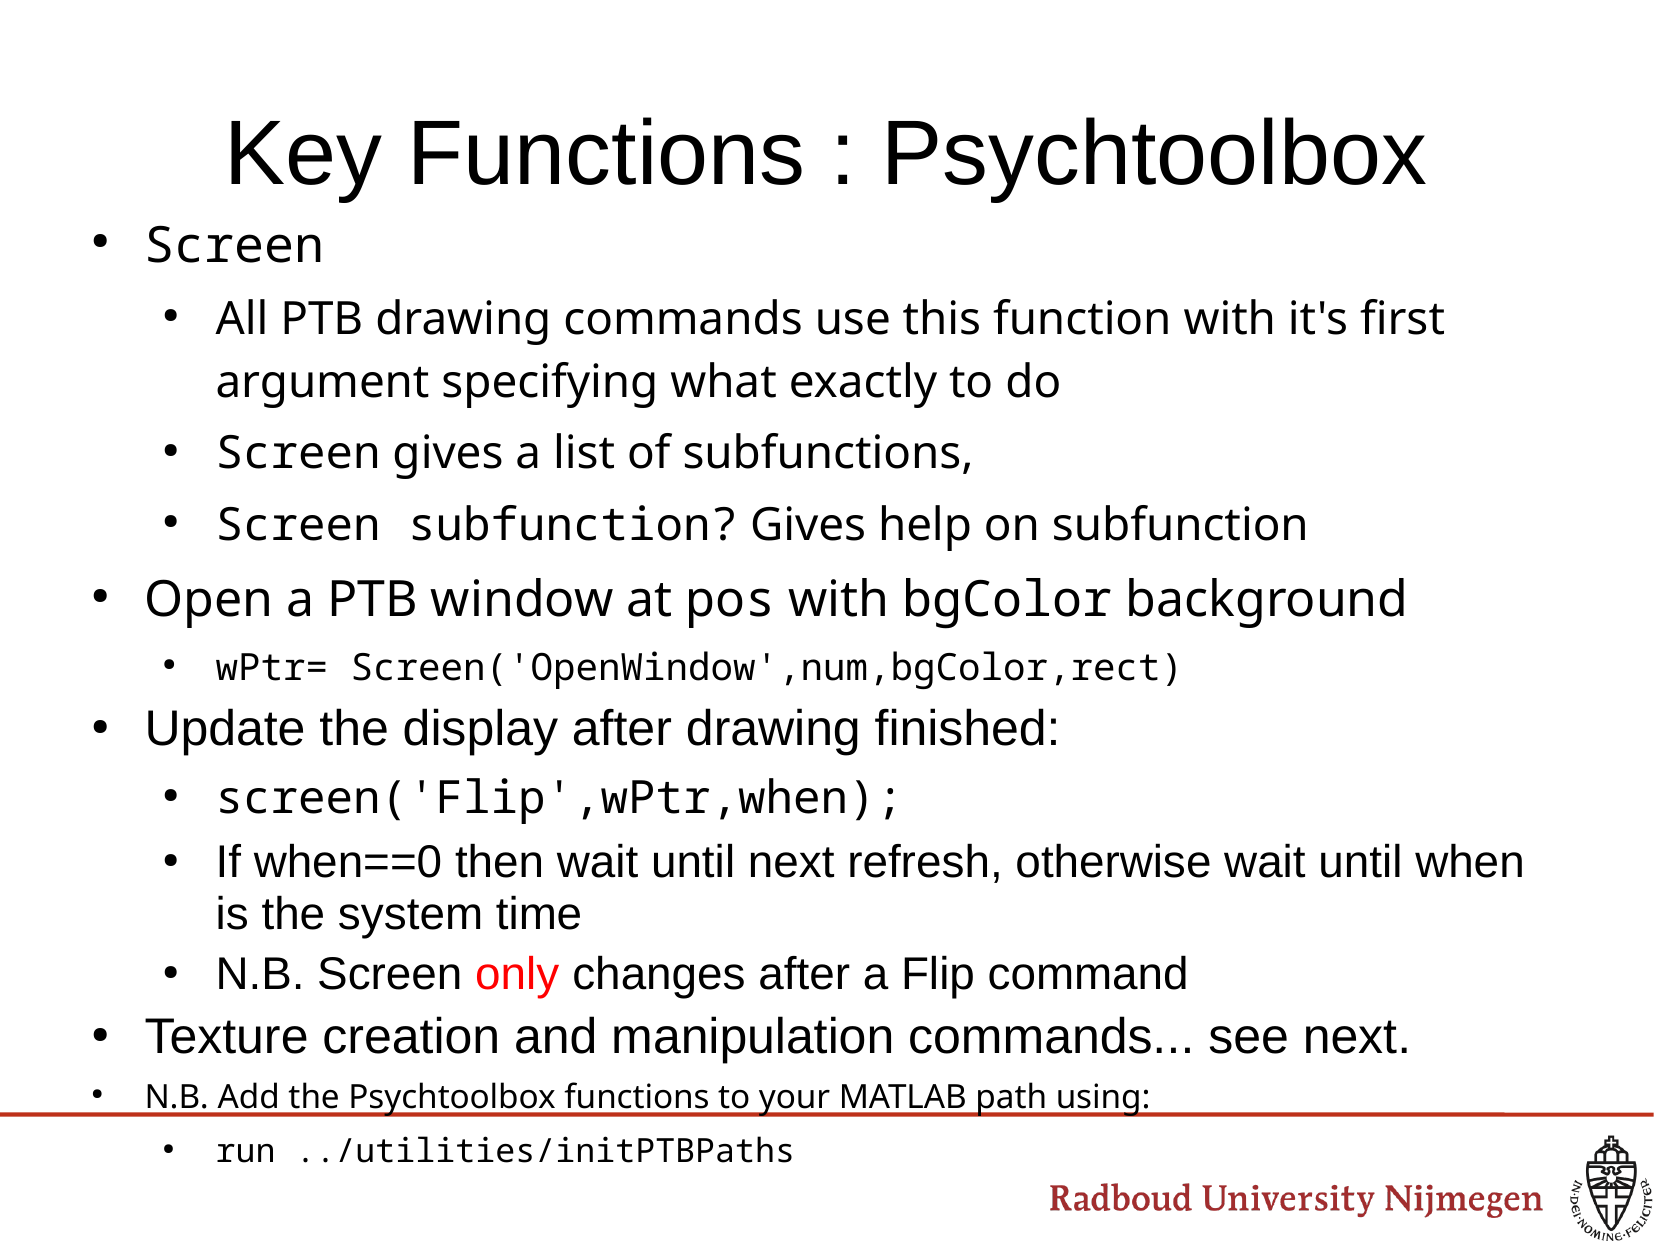

# Key Functions : Psychtoolbox
Screen
All PTB drawing commands use this function with it's first argument specifying what exactly to do
Screen gives a list of subfunctions,
Screen subfunction? Gives help on subfunction
Open a PTB window at pos with bgColor background
wPtr= Screen('OpenWindow',num,bgColor,rect)
Update the display after drawing finished:
screen('Flip',wPtr,when);
If when==0 then wait until next refresh, otherwise wait until when is the system time
N.B. Screen only changes after a Flip command
Texture creation and manipulation commands... see next.
N.B. Add the Psychtoolbox functions to your MATLAB path using:
run ../utilities/initPTBPaths